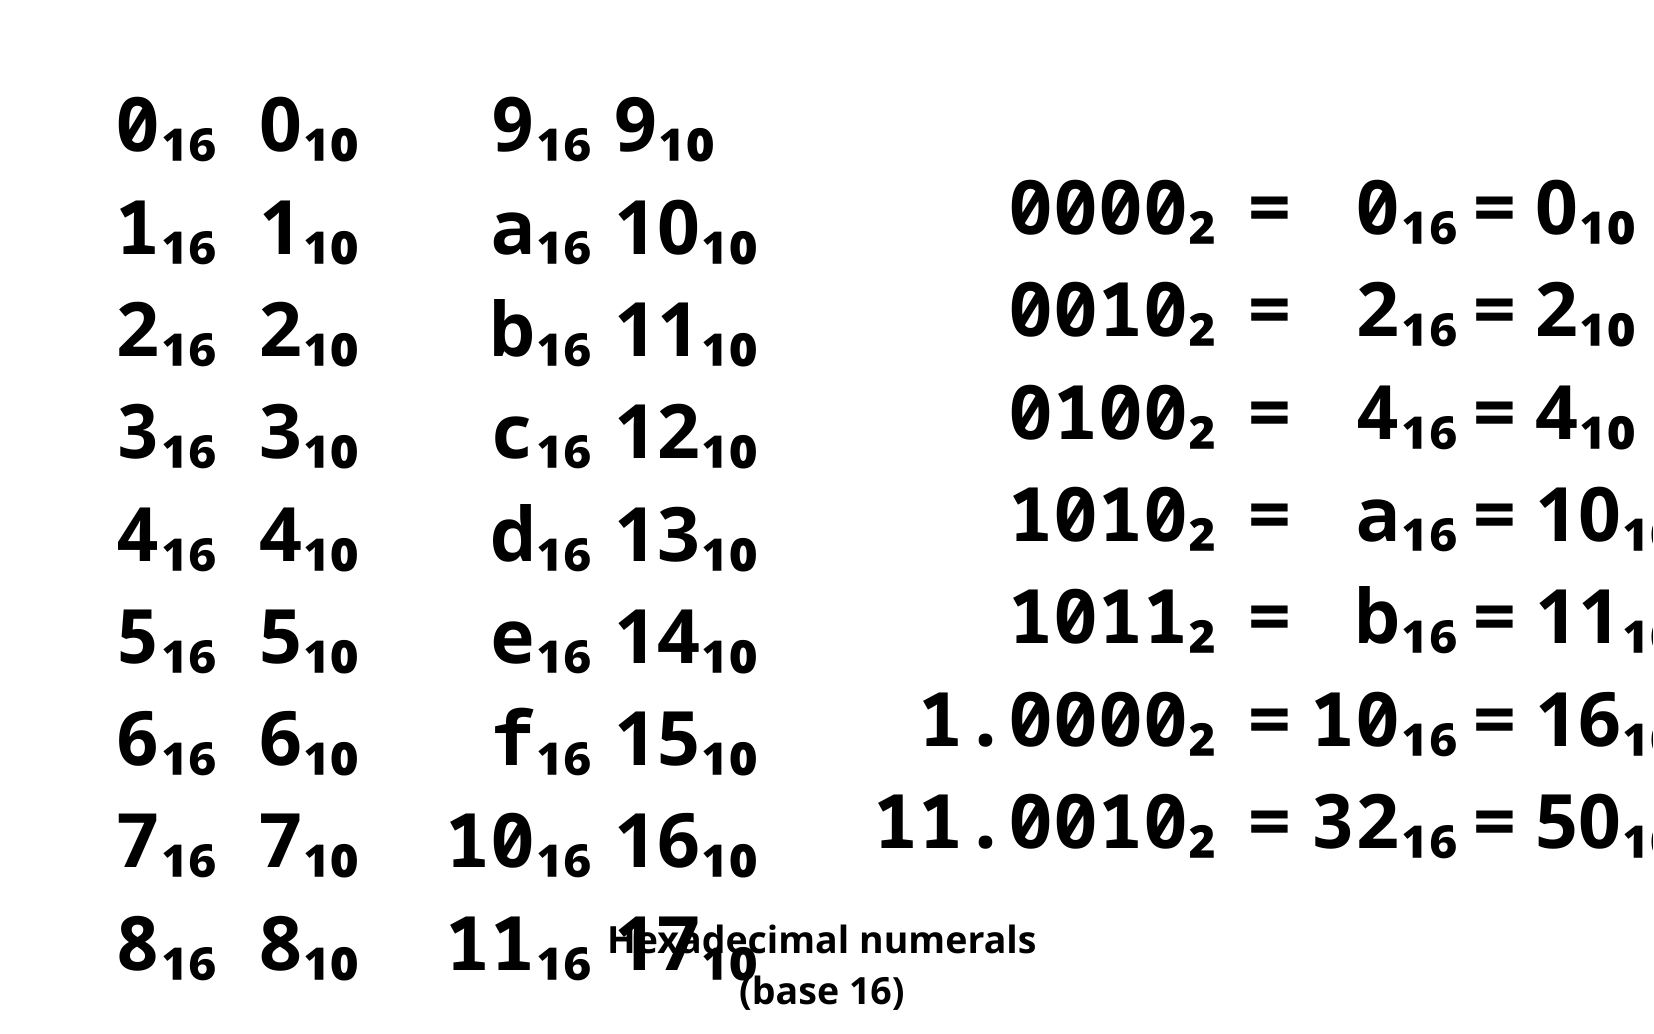

0₁₆	 0₁₀		 9₁₆	 9₁₀
 1₁₆	 1₁₀		 a₁₆	 10₁₀
 2₁₆	 2₁₀		 b₁₆	 11₁₀
 3₁₆	 3₁₀		 c₁₆	 12₁₀
 4₁₆	 4₁₀		 d₁₆	 13₁₀
 5₁₆	 5₁₀		 e₁₆	 14₁₀
 6₁₆	 6₁₀		 f₁₆	 15₁₀
 7₁₆	 7₁₀		10₁₆	 16₁₀
 8₁₆	 8₁₀		11₁₆	 17₁₀
 0000₂	= 0₁₆	= 0₁₀
 0010₂	= 2₁₆	= 2₁₀
 0100₂	= 4₁₆	= 4₁₀
 1010₂	= a₁₆	= 10₁₀
 1011₂	= b₁₆	= 11₁₀
 1.0000₂	= 10₁₆	= 16₁₀
11.0010₂	= 32₁₆	= 50₁₀
Hexadecimal numerals
(base 16)